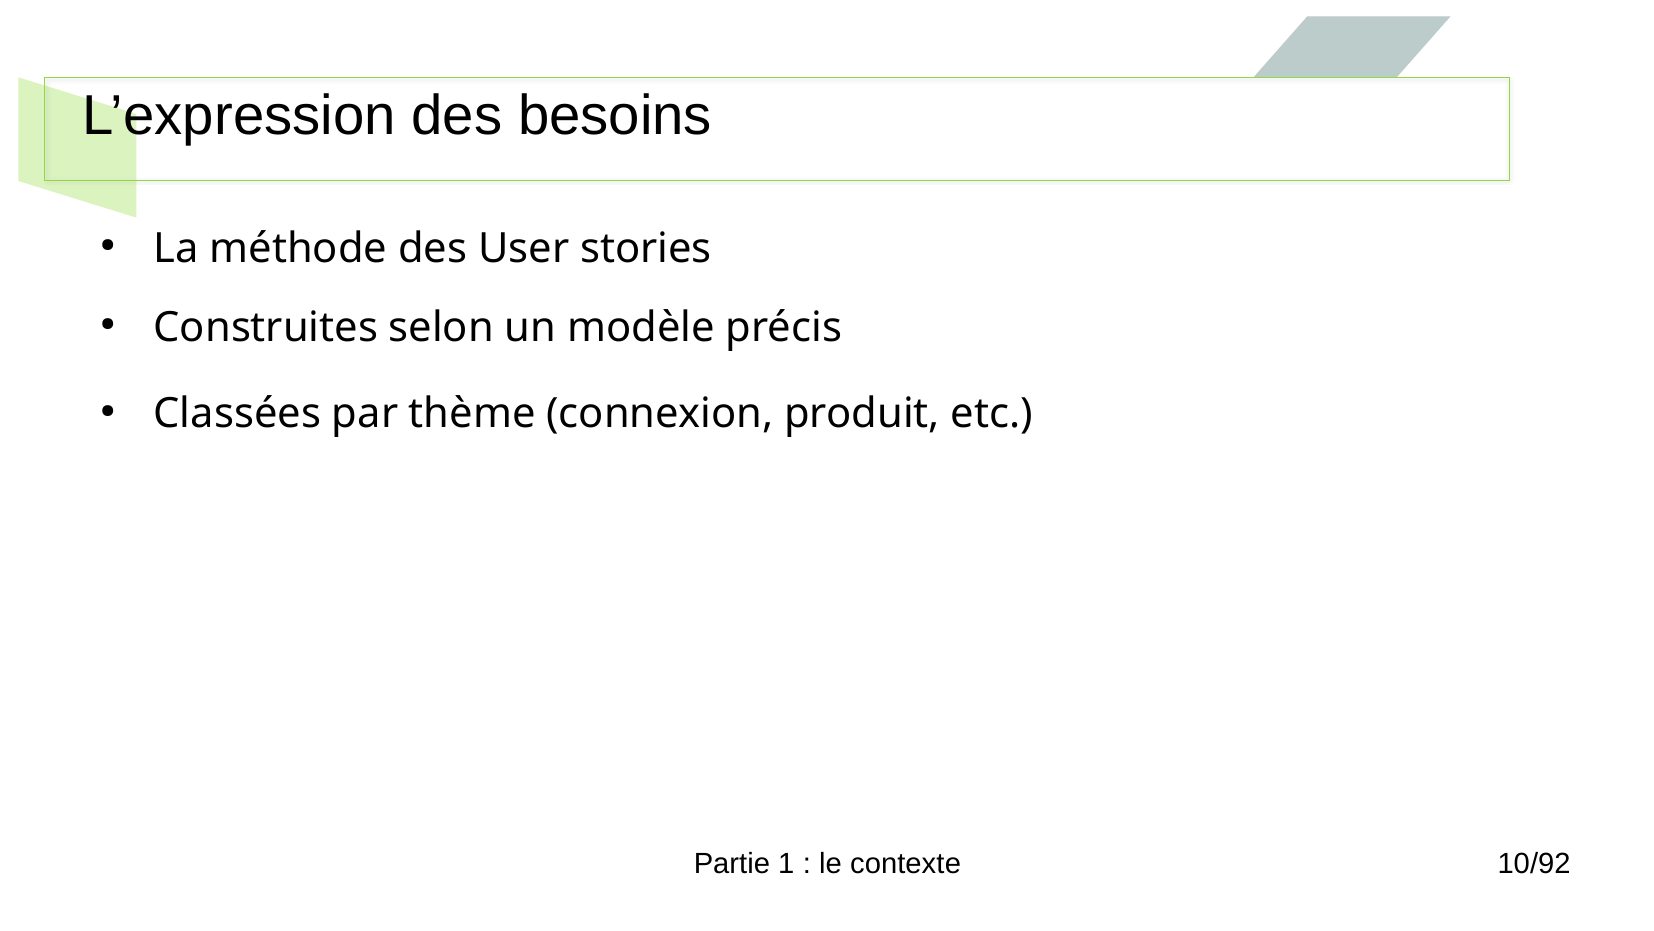

# L’expression des besoins
La méthode des User stories
Construites selon un modèle précis
Classées par thème (connexion, produit, etc.)
Partie 1 : le contexte
10